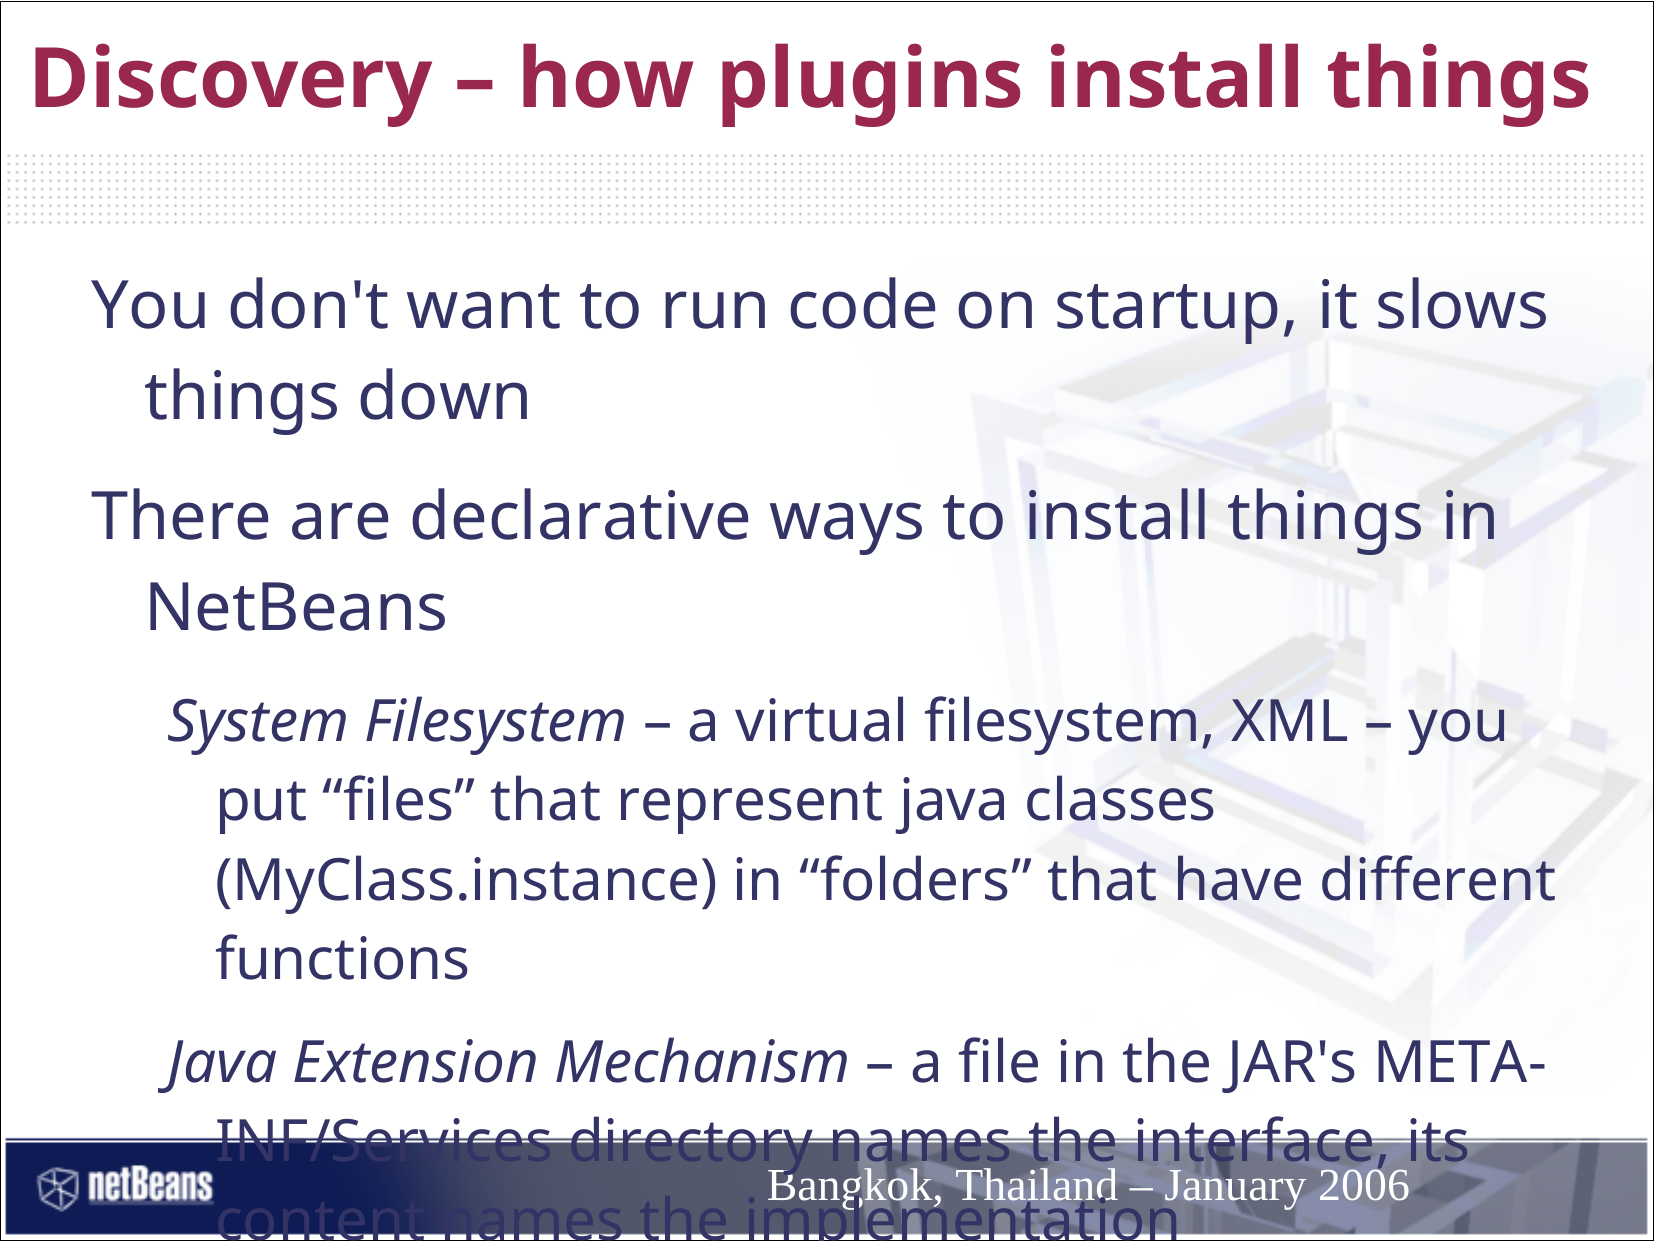

# Discovery – how plugins install things
You don't want to run code on startup, it slows things down
There are declarative ways to install things in NetBeans
System Filesystem – a virtual filesystem, XML – you put “files” that represent java classes (MyClass.instance) in “folders” that have different functions
Java Extension Mechanism – a file in the JAR's META-INF/Services directory names the interface, its content names the implementation